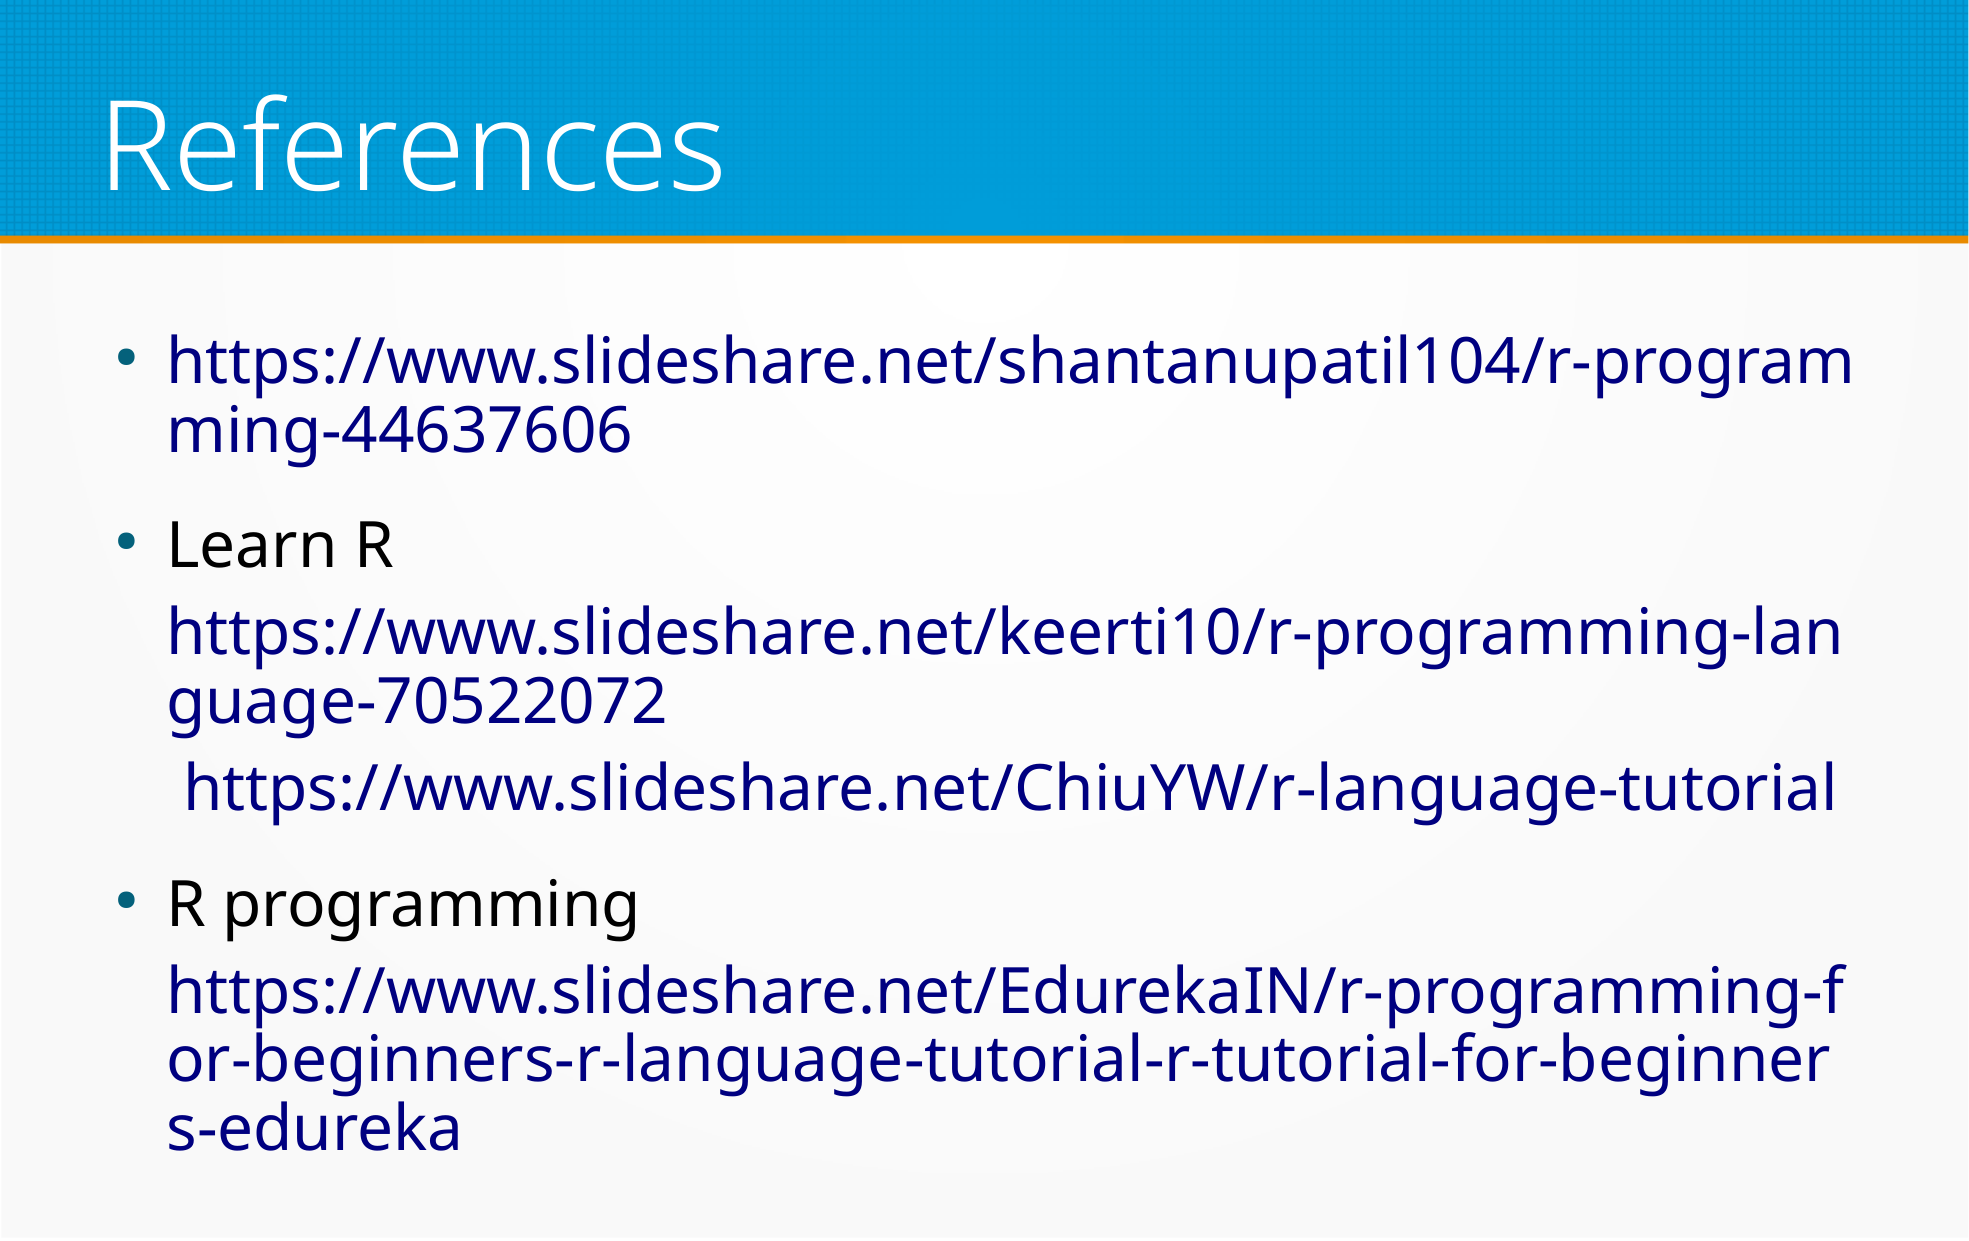

# References
https://www.slideshare.net/shantanupatil104/r-programming-44637606
Learn R https://www.slideshare.net/keerti10/r-programming-language-70522072 https://www.slideshare.net/ChiuYW/r-language-tutorial
R programming https://www.slideshare.net/EdurekaIN/r-programming-for-beginners-r-language-tutorial-r-tutorial-for-beginners-edureka https://www.slideshare.net/ashrafmath/a-short-tutorial-on-r